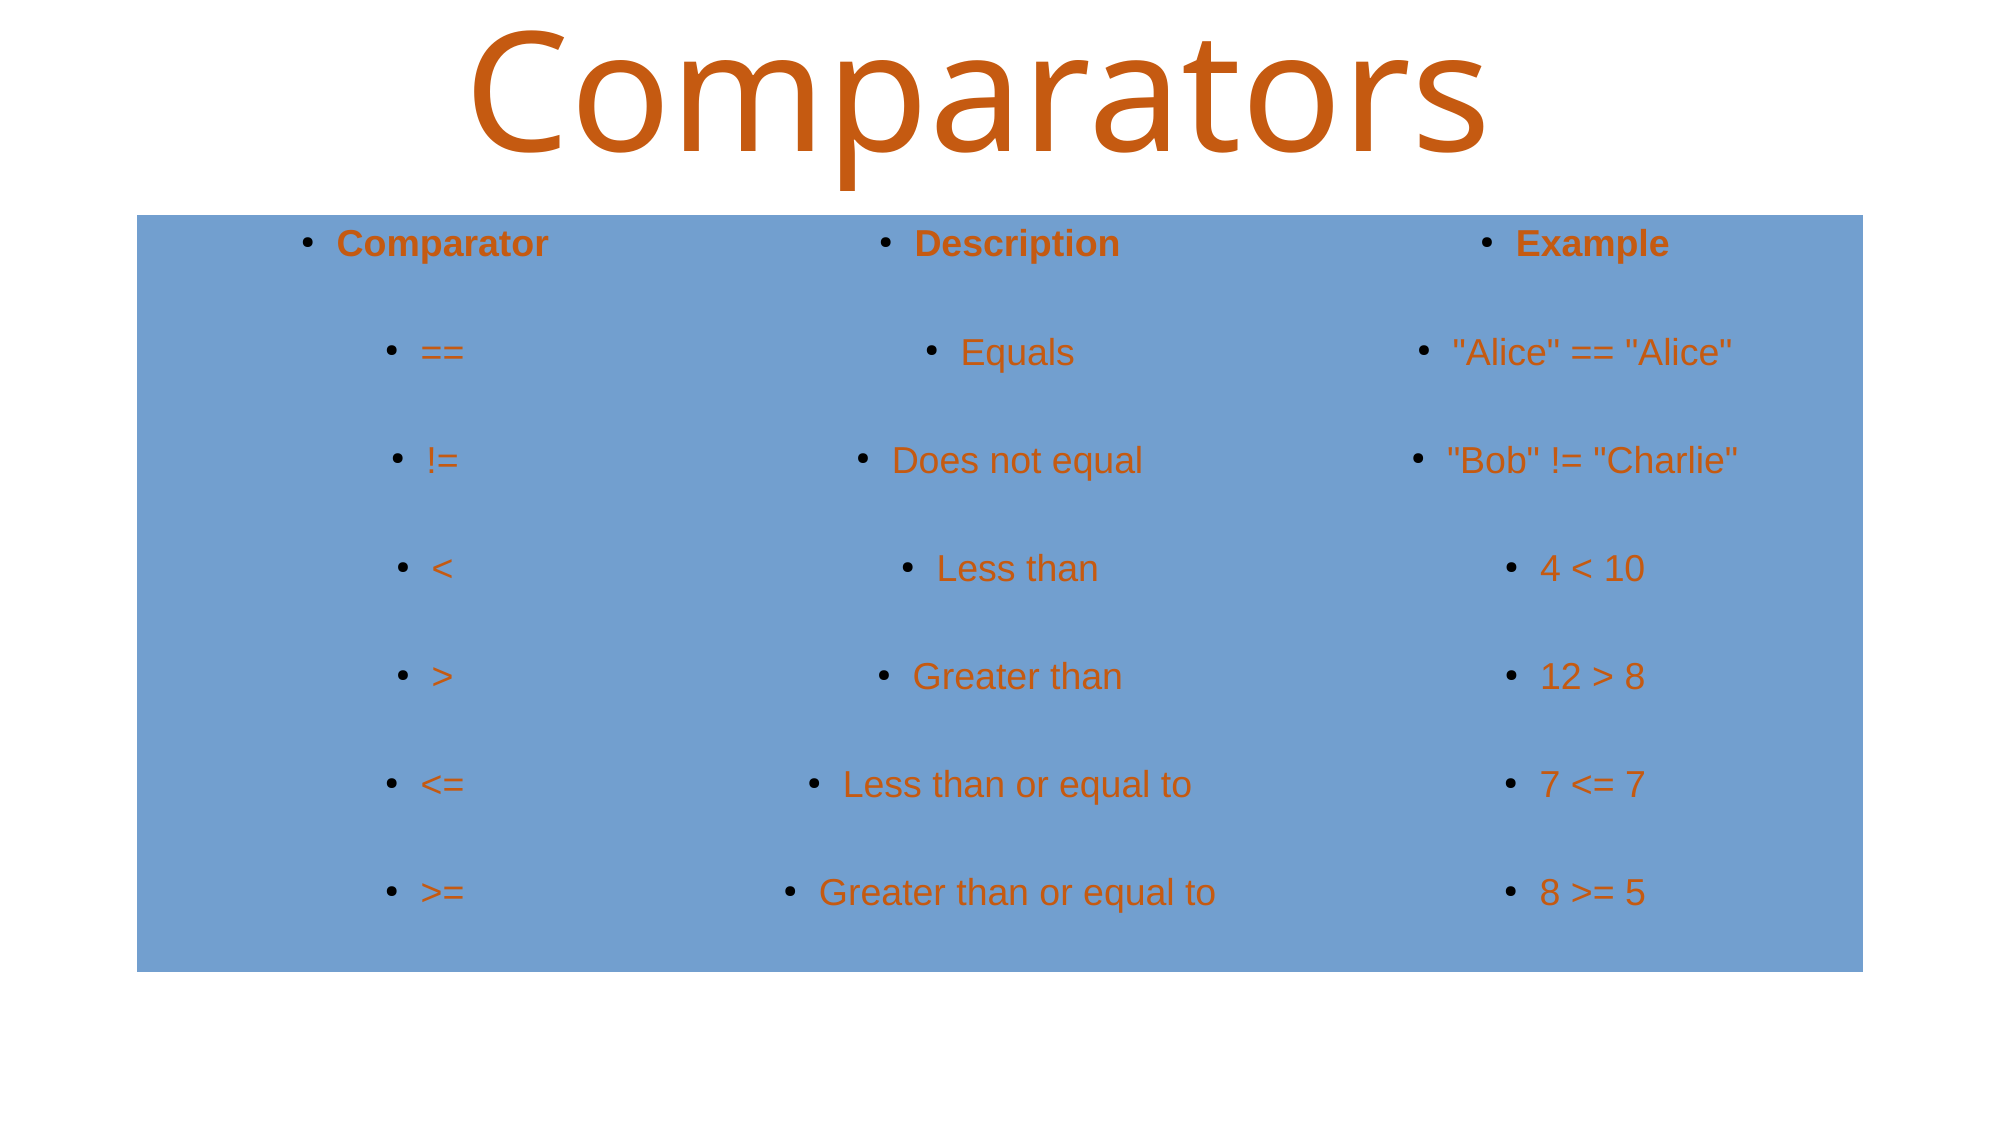

# Comparators
| Comparator | Description | Example |
| --- | --- | --- |
| == | Equals | "Alice" == "Alice" |
| != | Does not equal | "Bob" != "Charlie" |
| < | Less than | 4 < 10 |
| > | Greater than | 12 > 8 |
| <= | Less than or equal to | 7 <= 7 |
| >= | Greater than or equal to | 8 >= 5 |